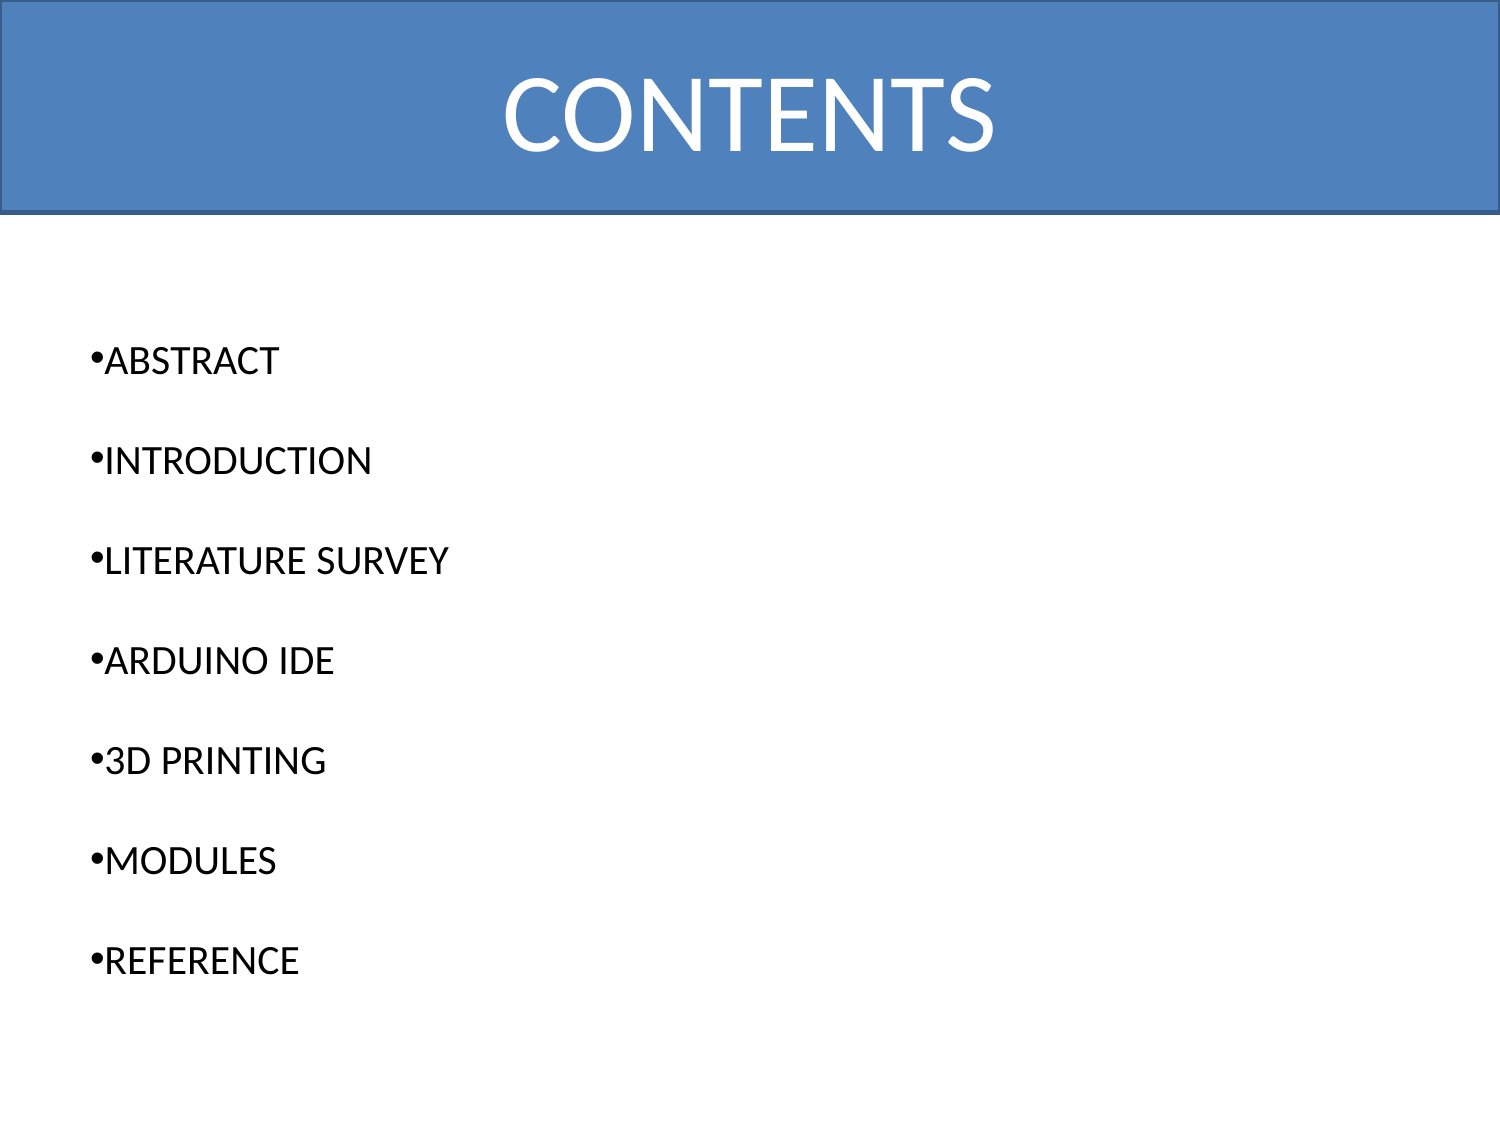

CONTENTS
ABSTRACT
INTRODUCTION
LITERATURE SURVEY
ARDUINO IDE
3D PRINTING
MODULES
REFERENCE